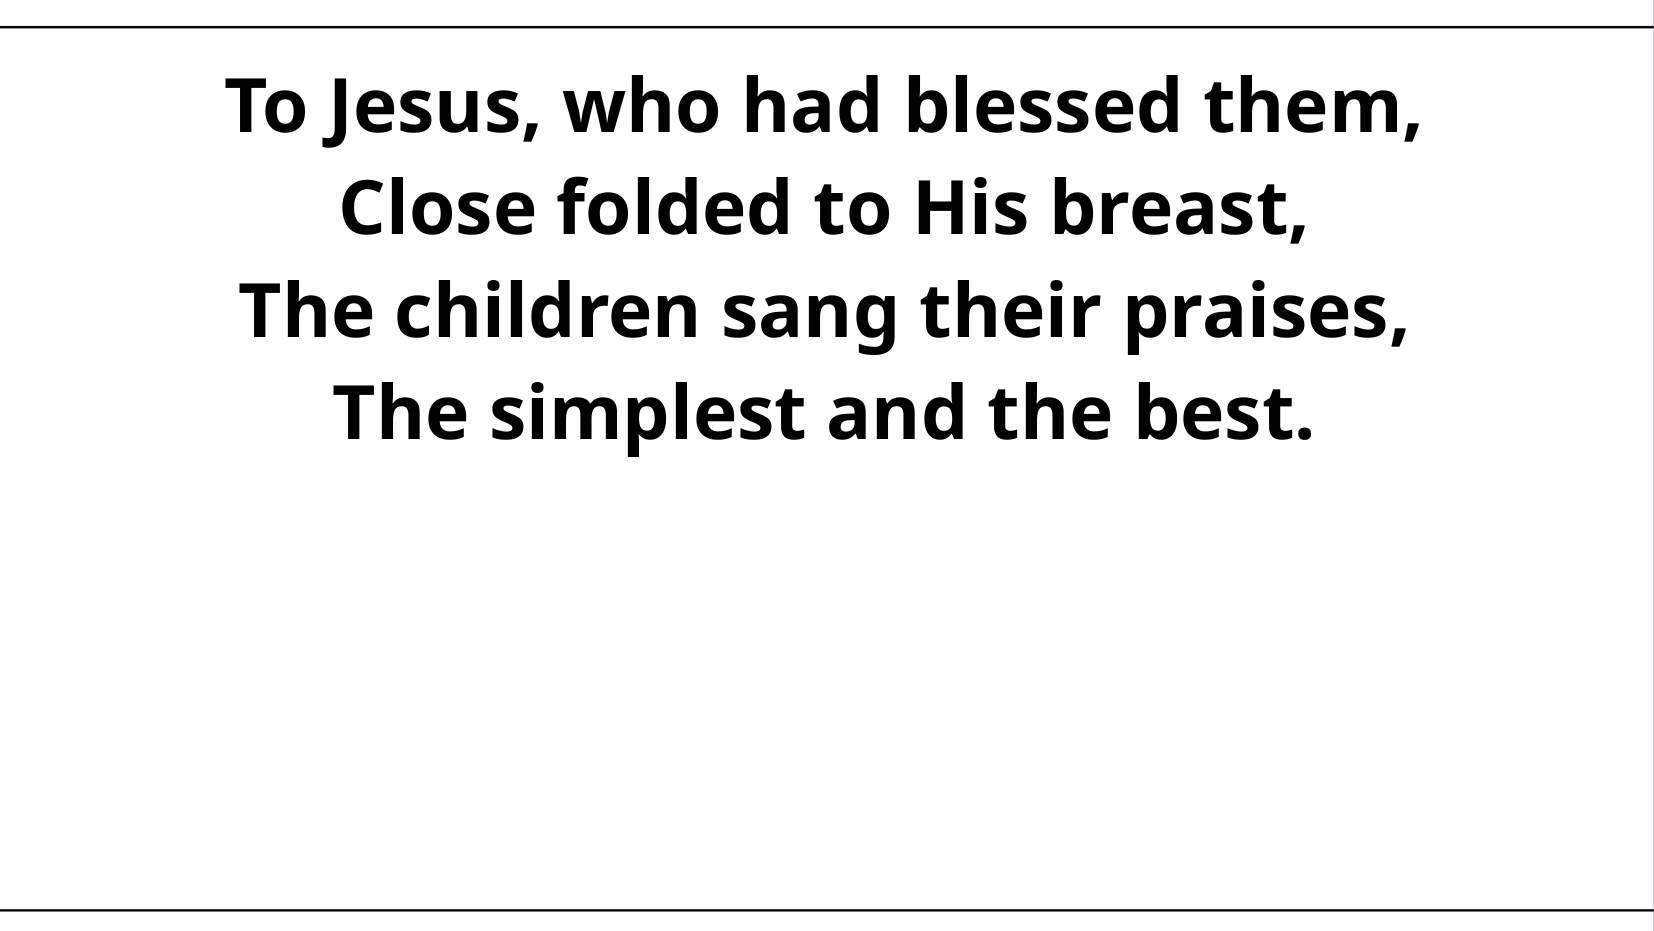

To Jesus, who had blessed them,
Close folded to His breast,
The children sang their praises,
The simplest and the best.